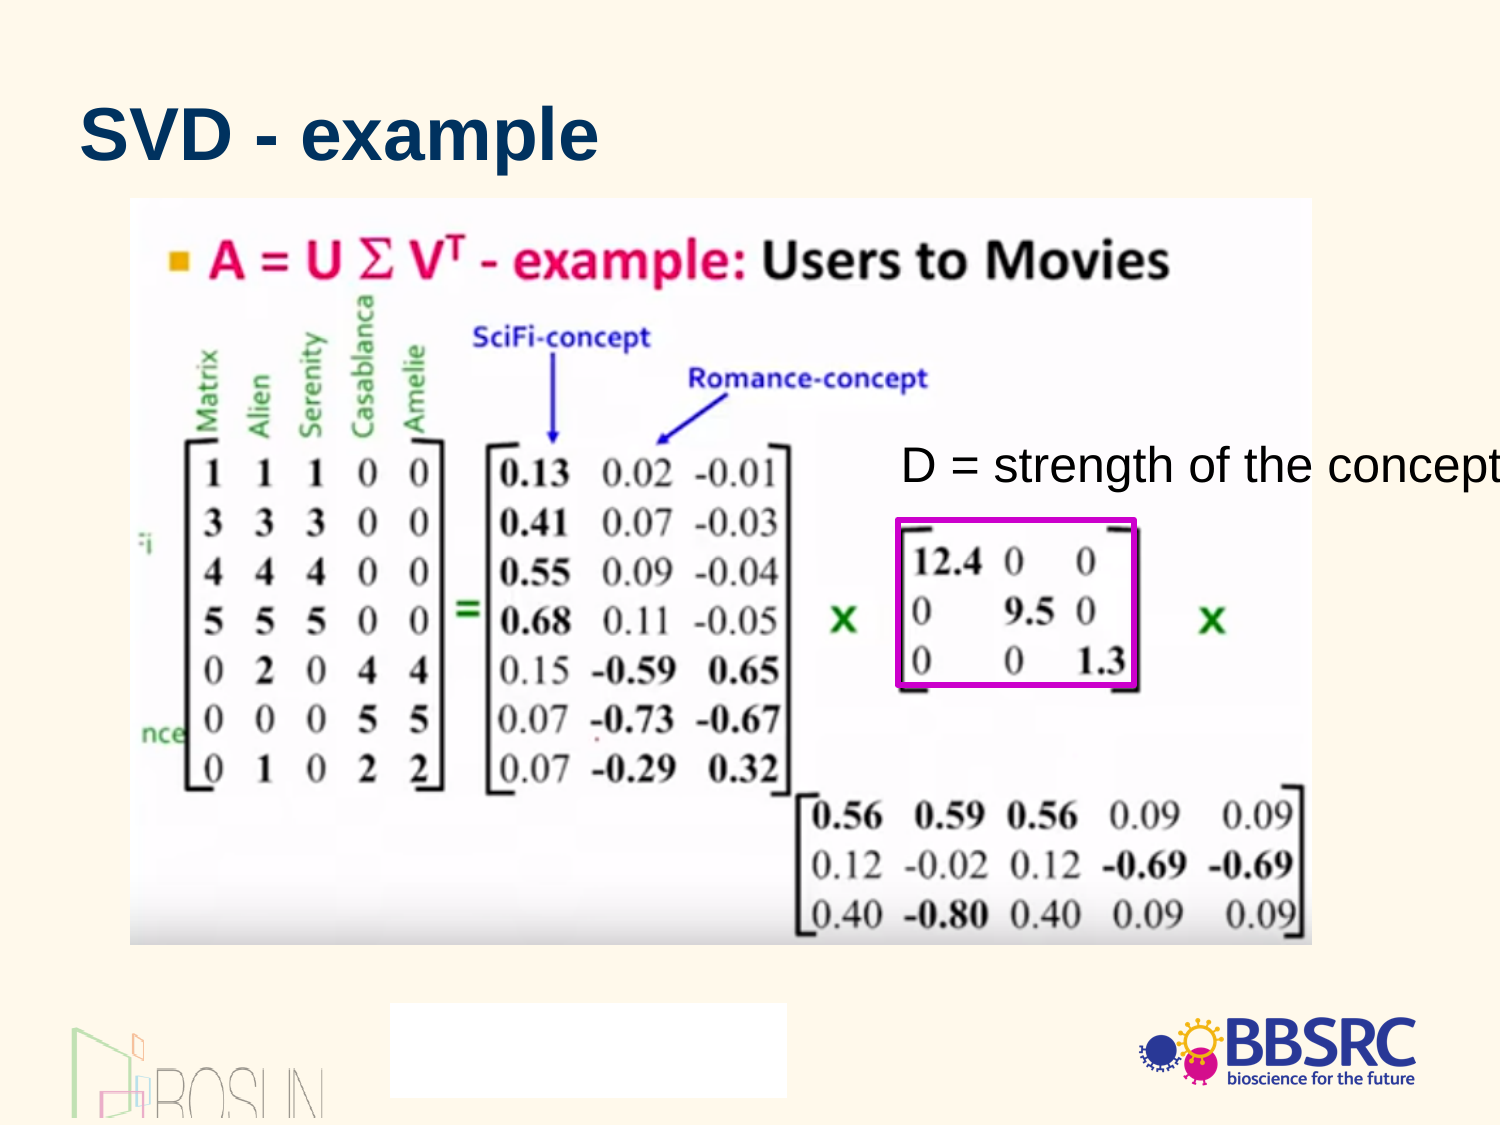

SVD - example
D = strength of the concept